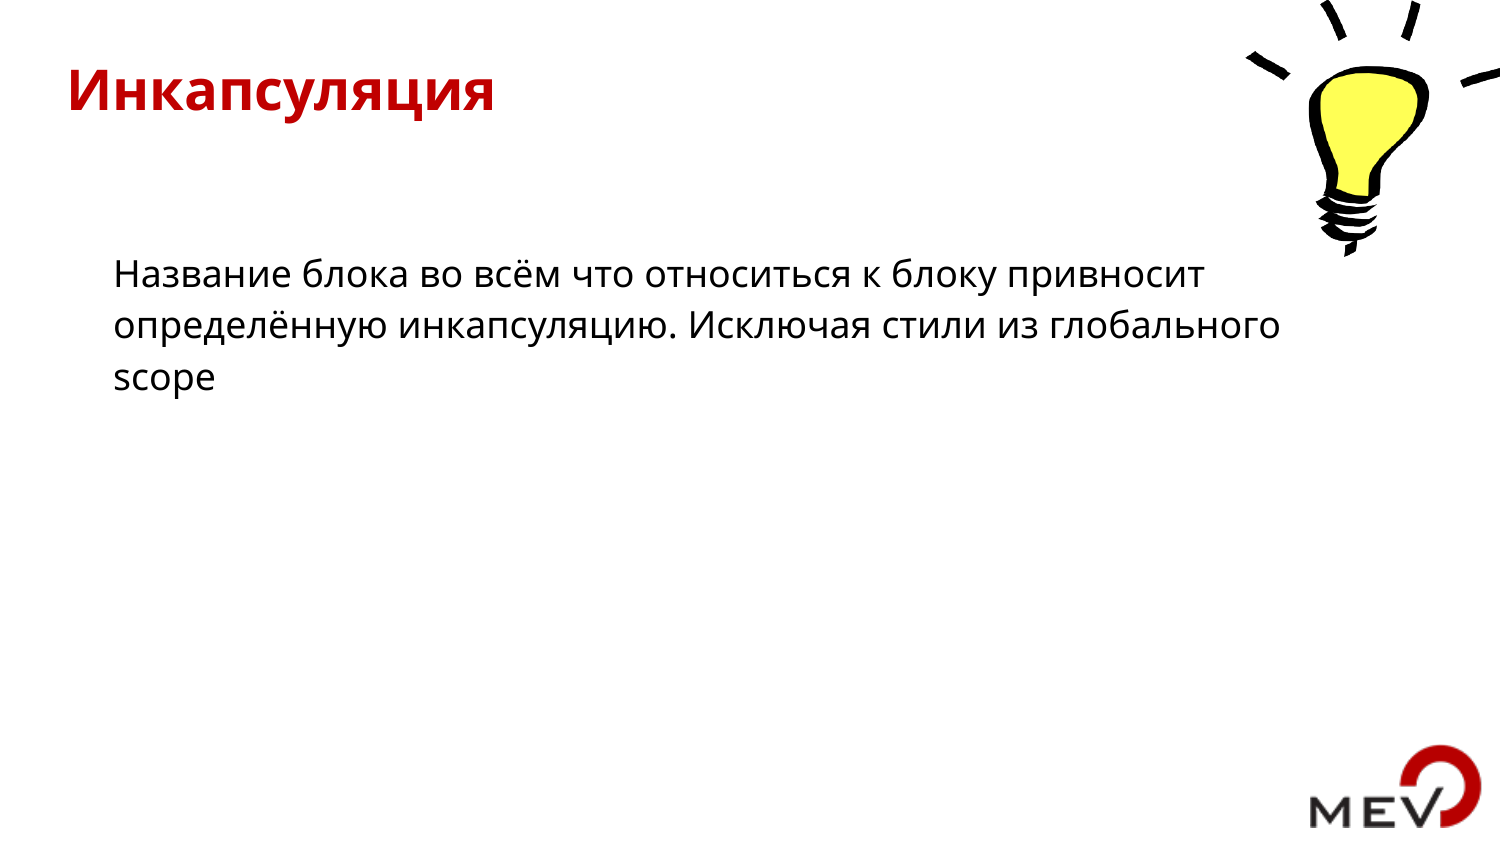

# Инкапсуляция
Название блока во всём что относиться к блоку привносит
определённую инкапсуляцию. Исключая стили из глобального scope